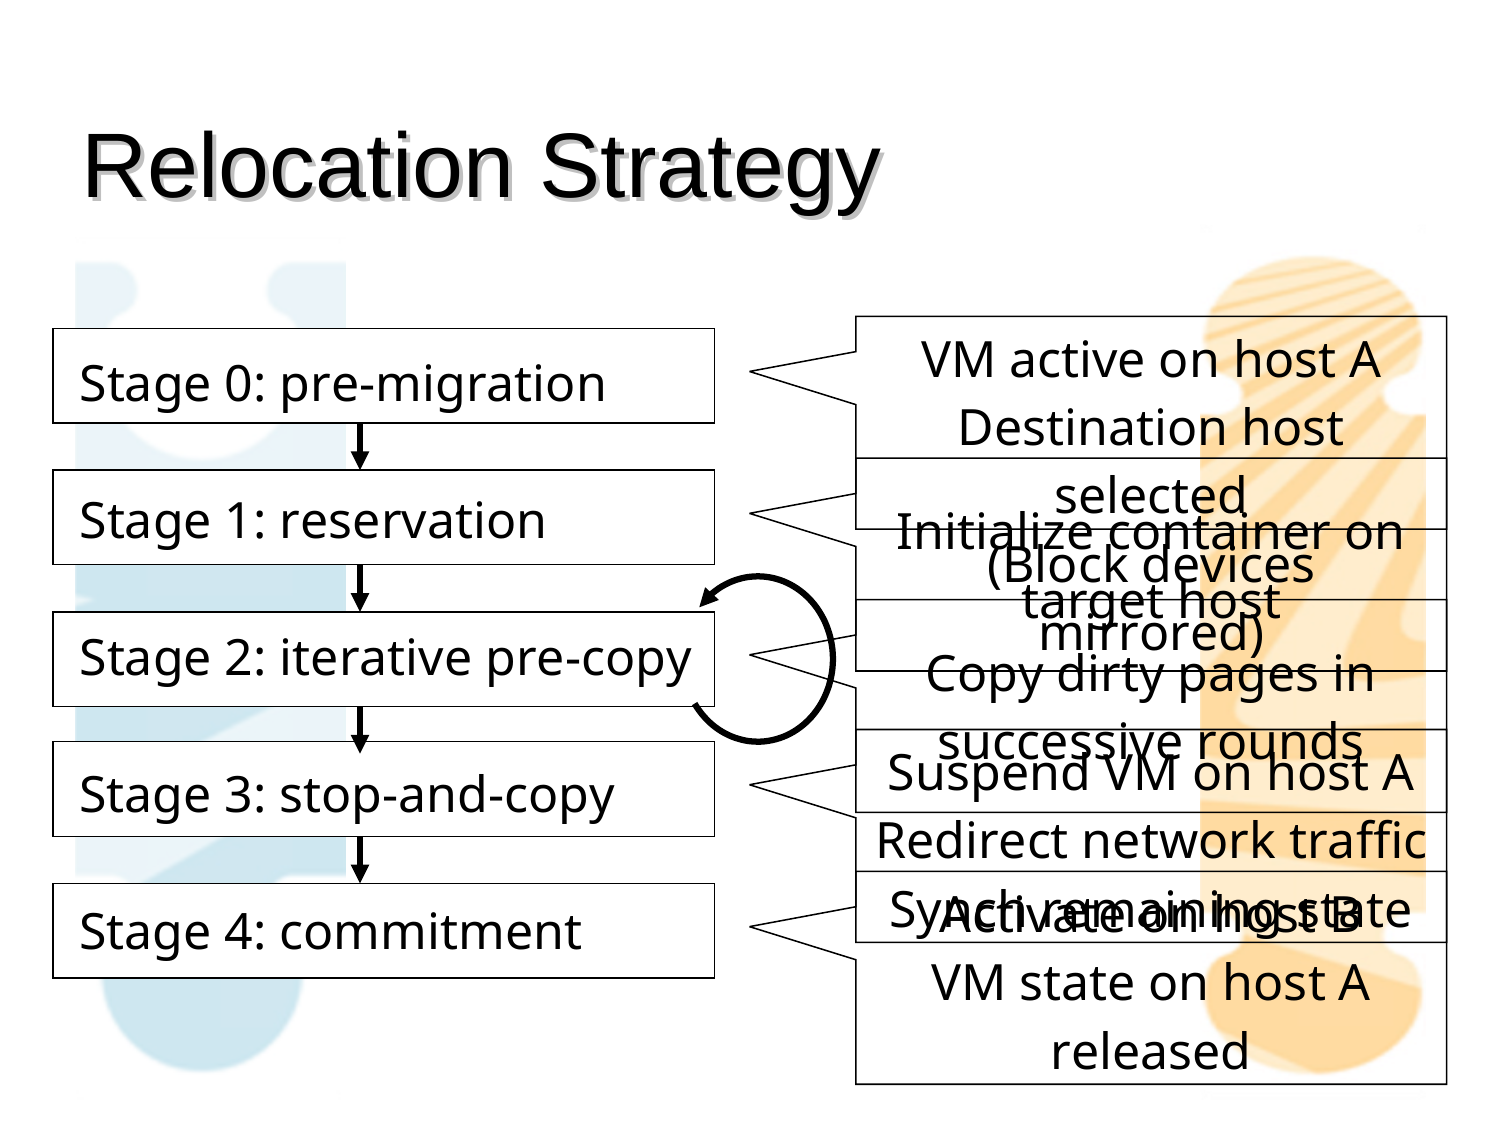

# Relocation Strategy
VM active on host A
Destination host selected
(Block devices mirrored)
Stage 0: pre-migration
Initialize container on target host
Stage 1: reservation
Copy dirty pages in successive rounds
Stage 2: iterative pre-copy
Suspend VM on host A
Redirect network traffic
Synch remaining state
Stage 3: stop-and-copy
Activate on host B
VM state on host A released
Stage 4: commitment